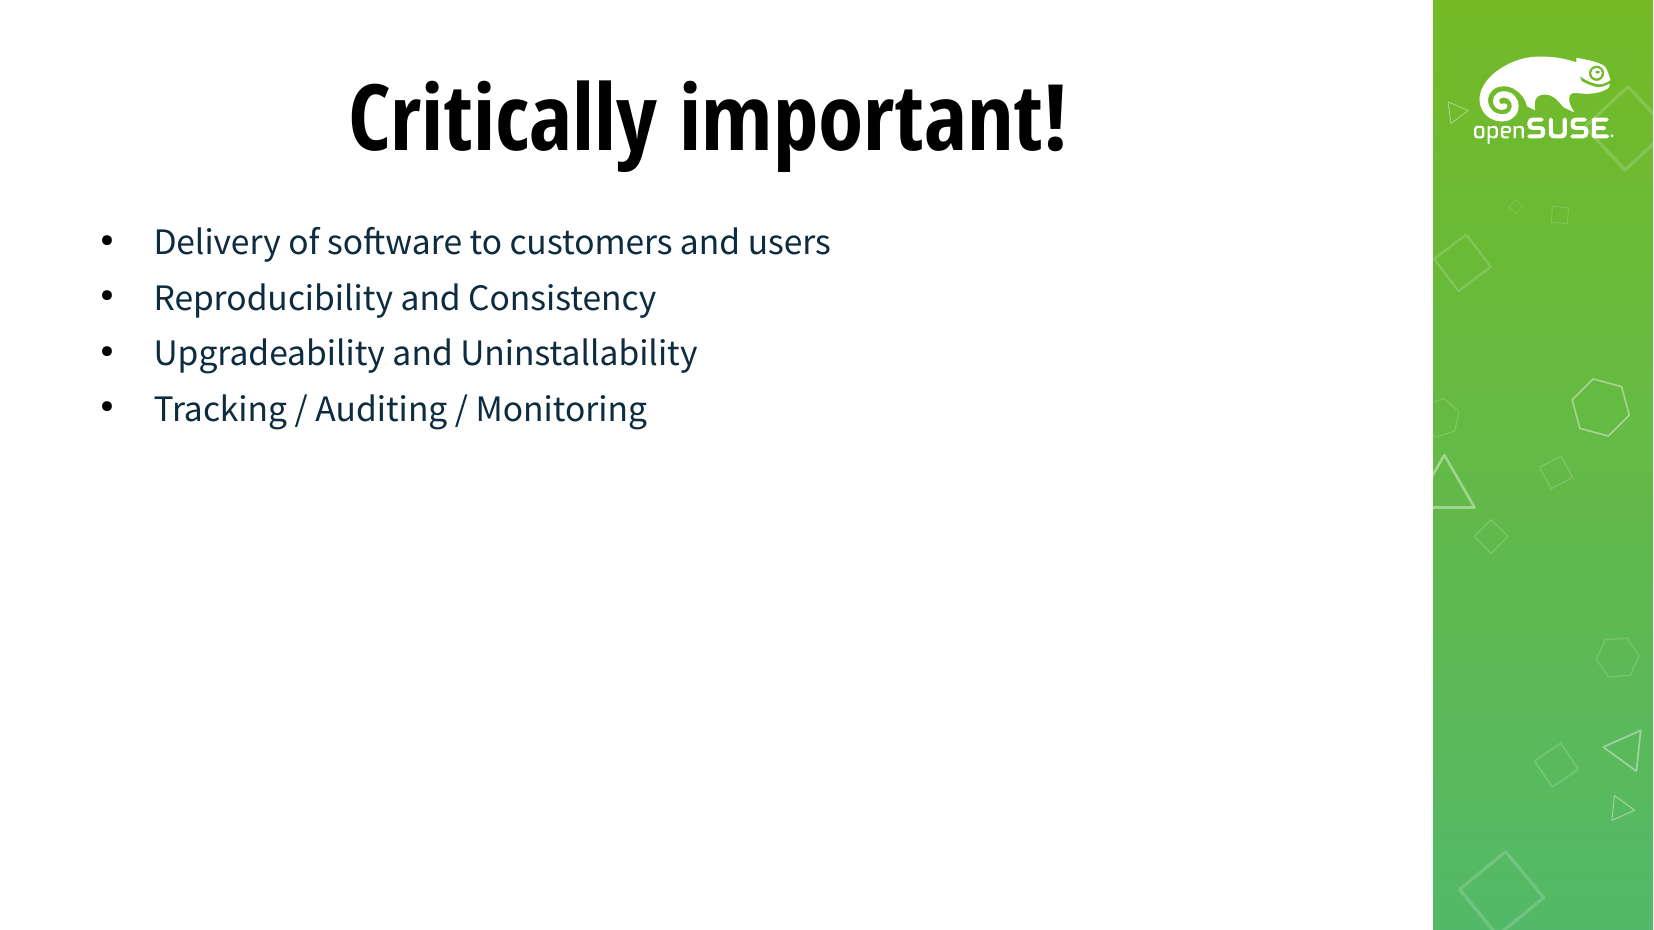

# Critically important!
Delivery of software to customers and users
Reproducibility and Consistency
Upgradeability and Uninstallability
Tracking / Auditing / Monitoring